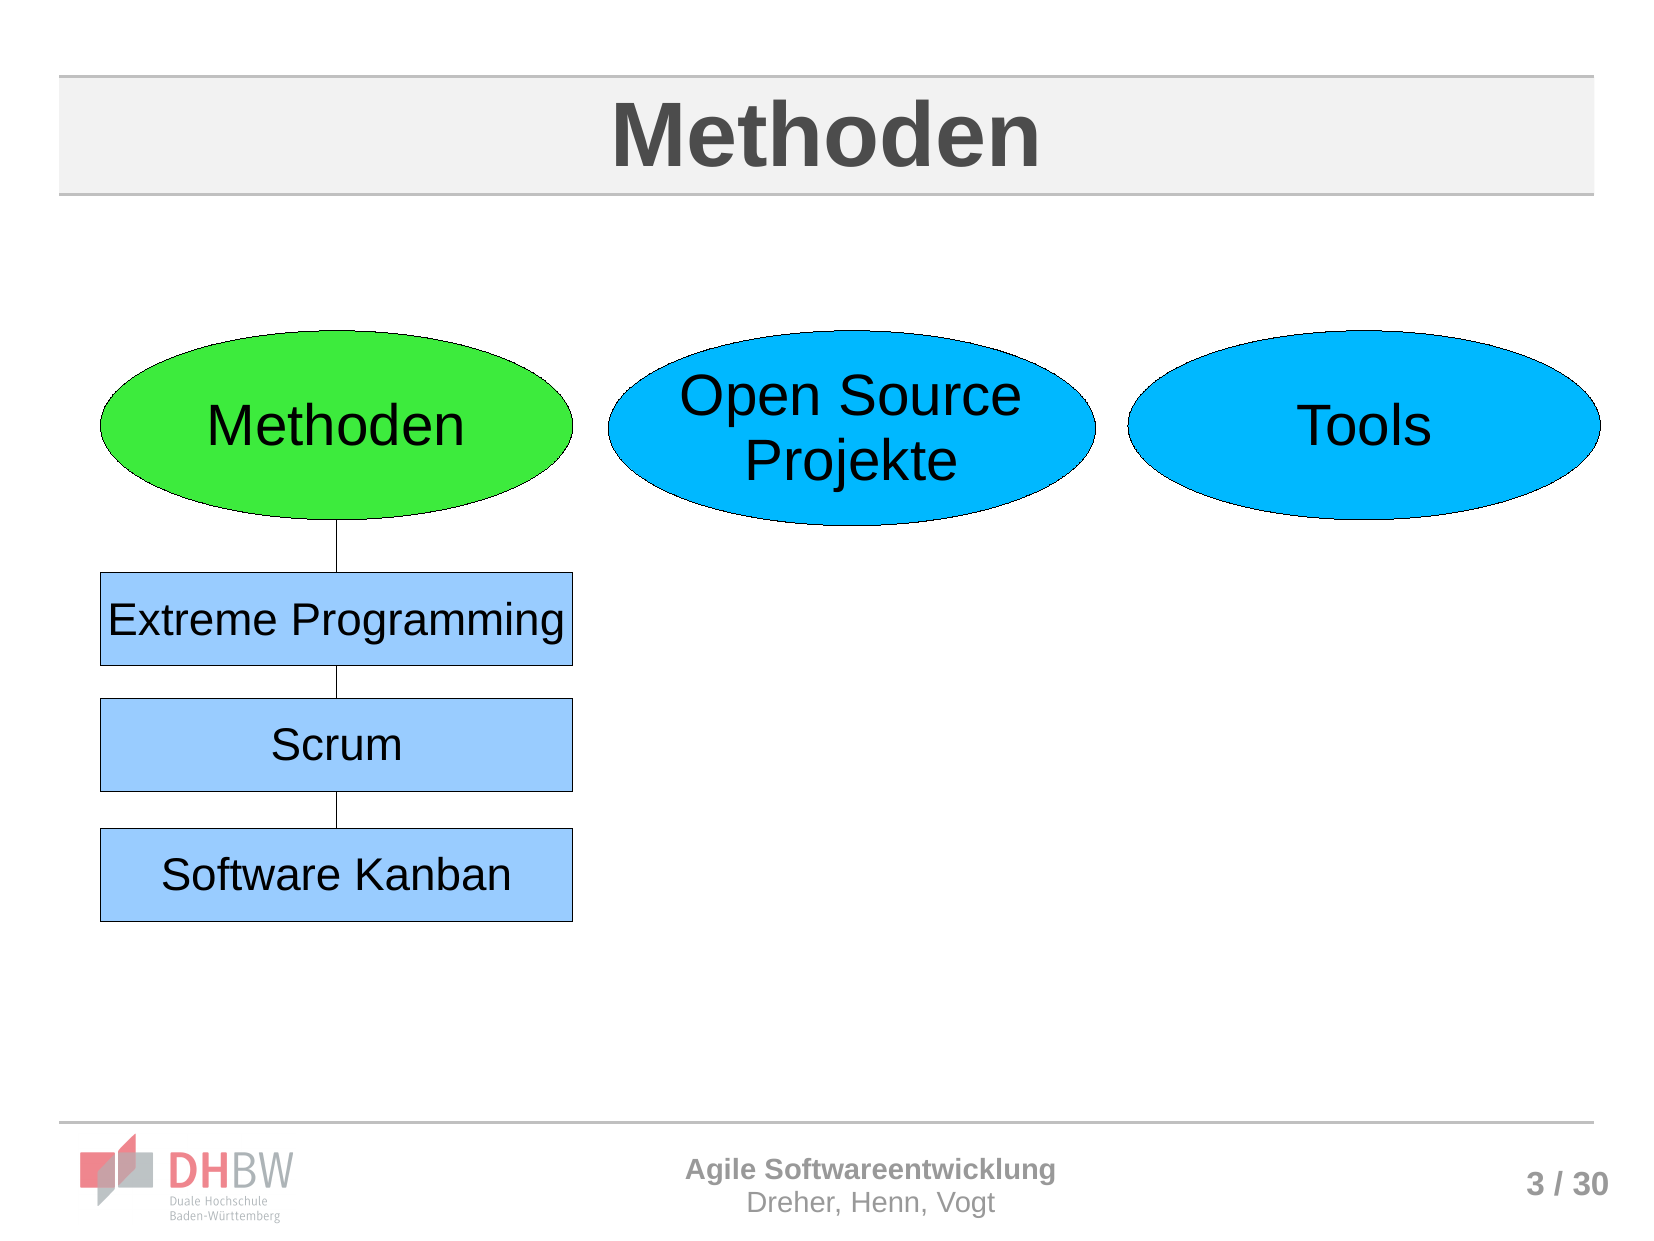

# Methoden
Methoden
Open Source
Projekte
Tools
Extreme Programming
Scrum
Software Kanban